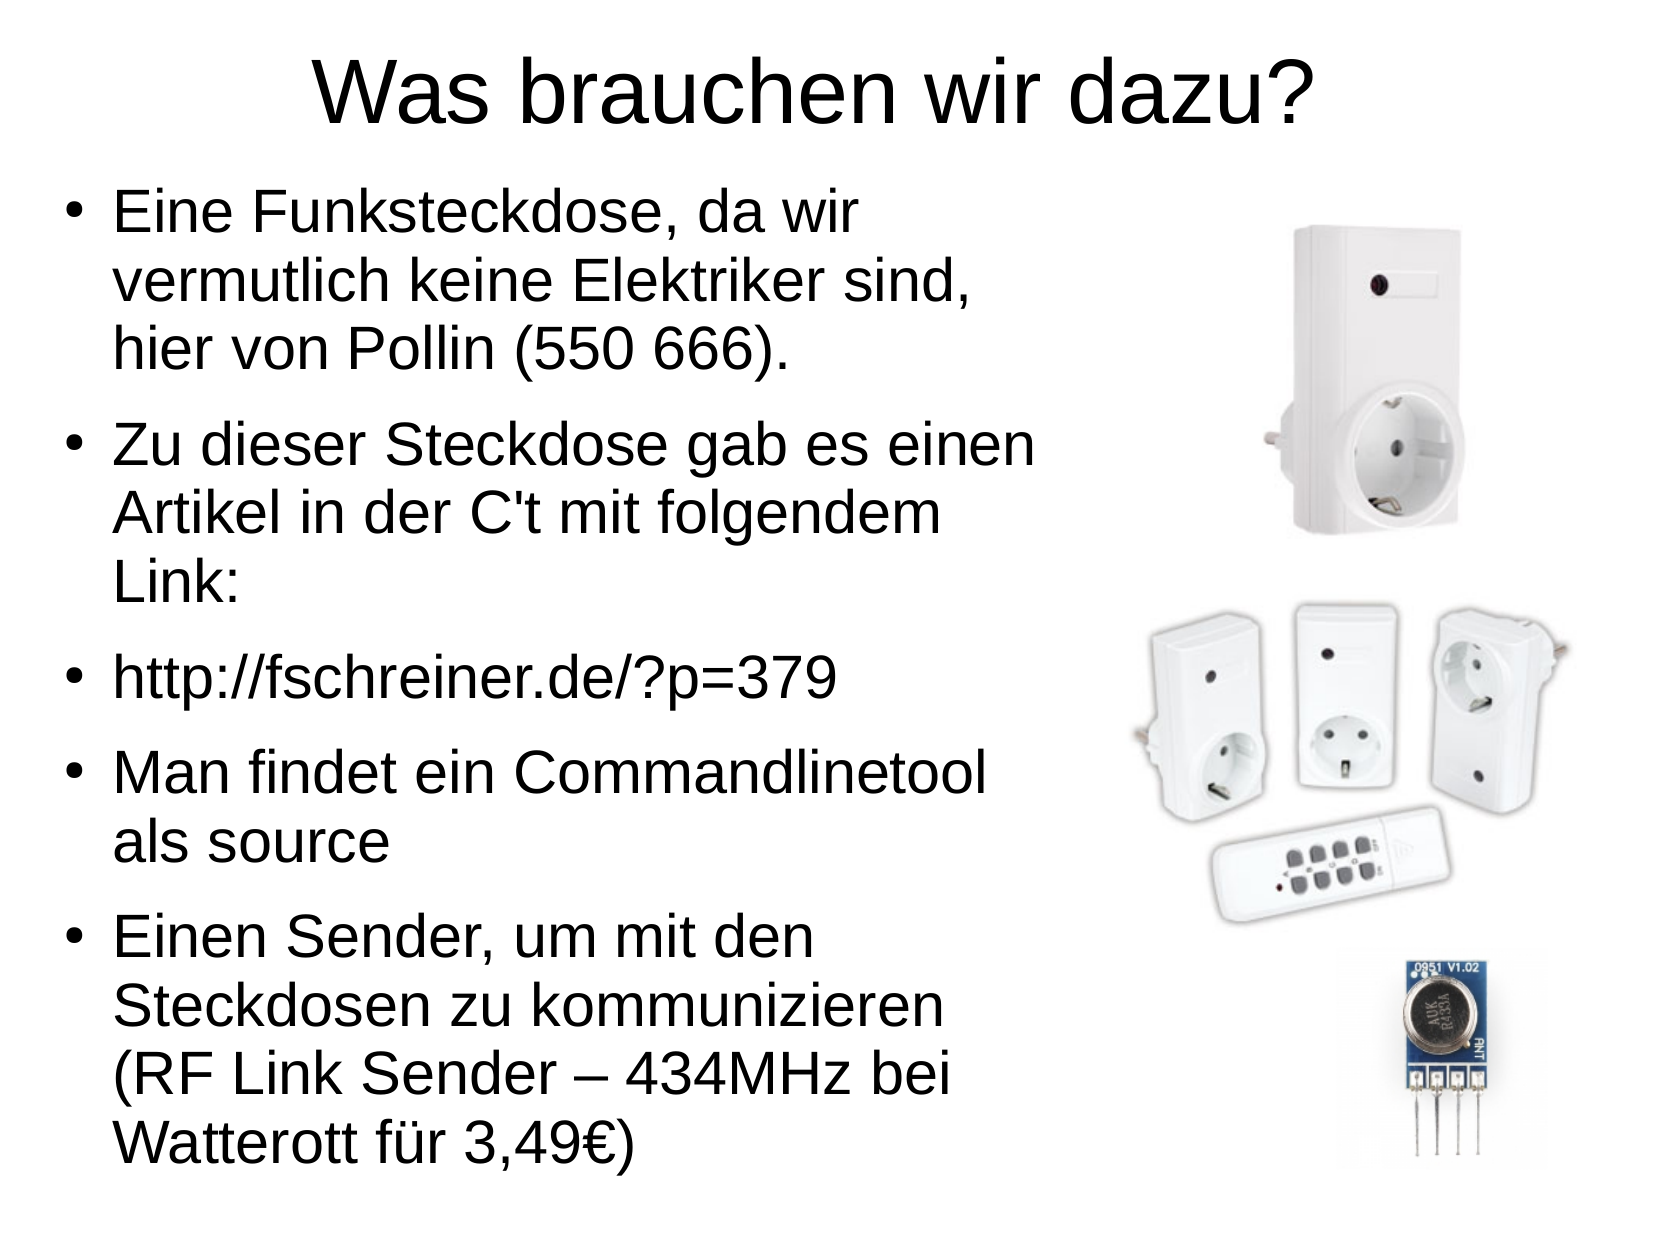

# Was brauchen wir dazu?
Eine Funksteckdose, da wir vermutlich keine Elektriker sind, hier von Pollin (550 666).
Zu dieser Steckdose gab es einen Artikel in der C't mit folgendem Link:
http://fschreiner.de/?p=379
Man findet ein Commandlinetool als source
Einen Sender, um mit den Steckdosen zu kommunizieren (RF Link Sender – 434MHz bei Watterott für 3,49€)